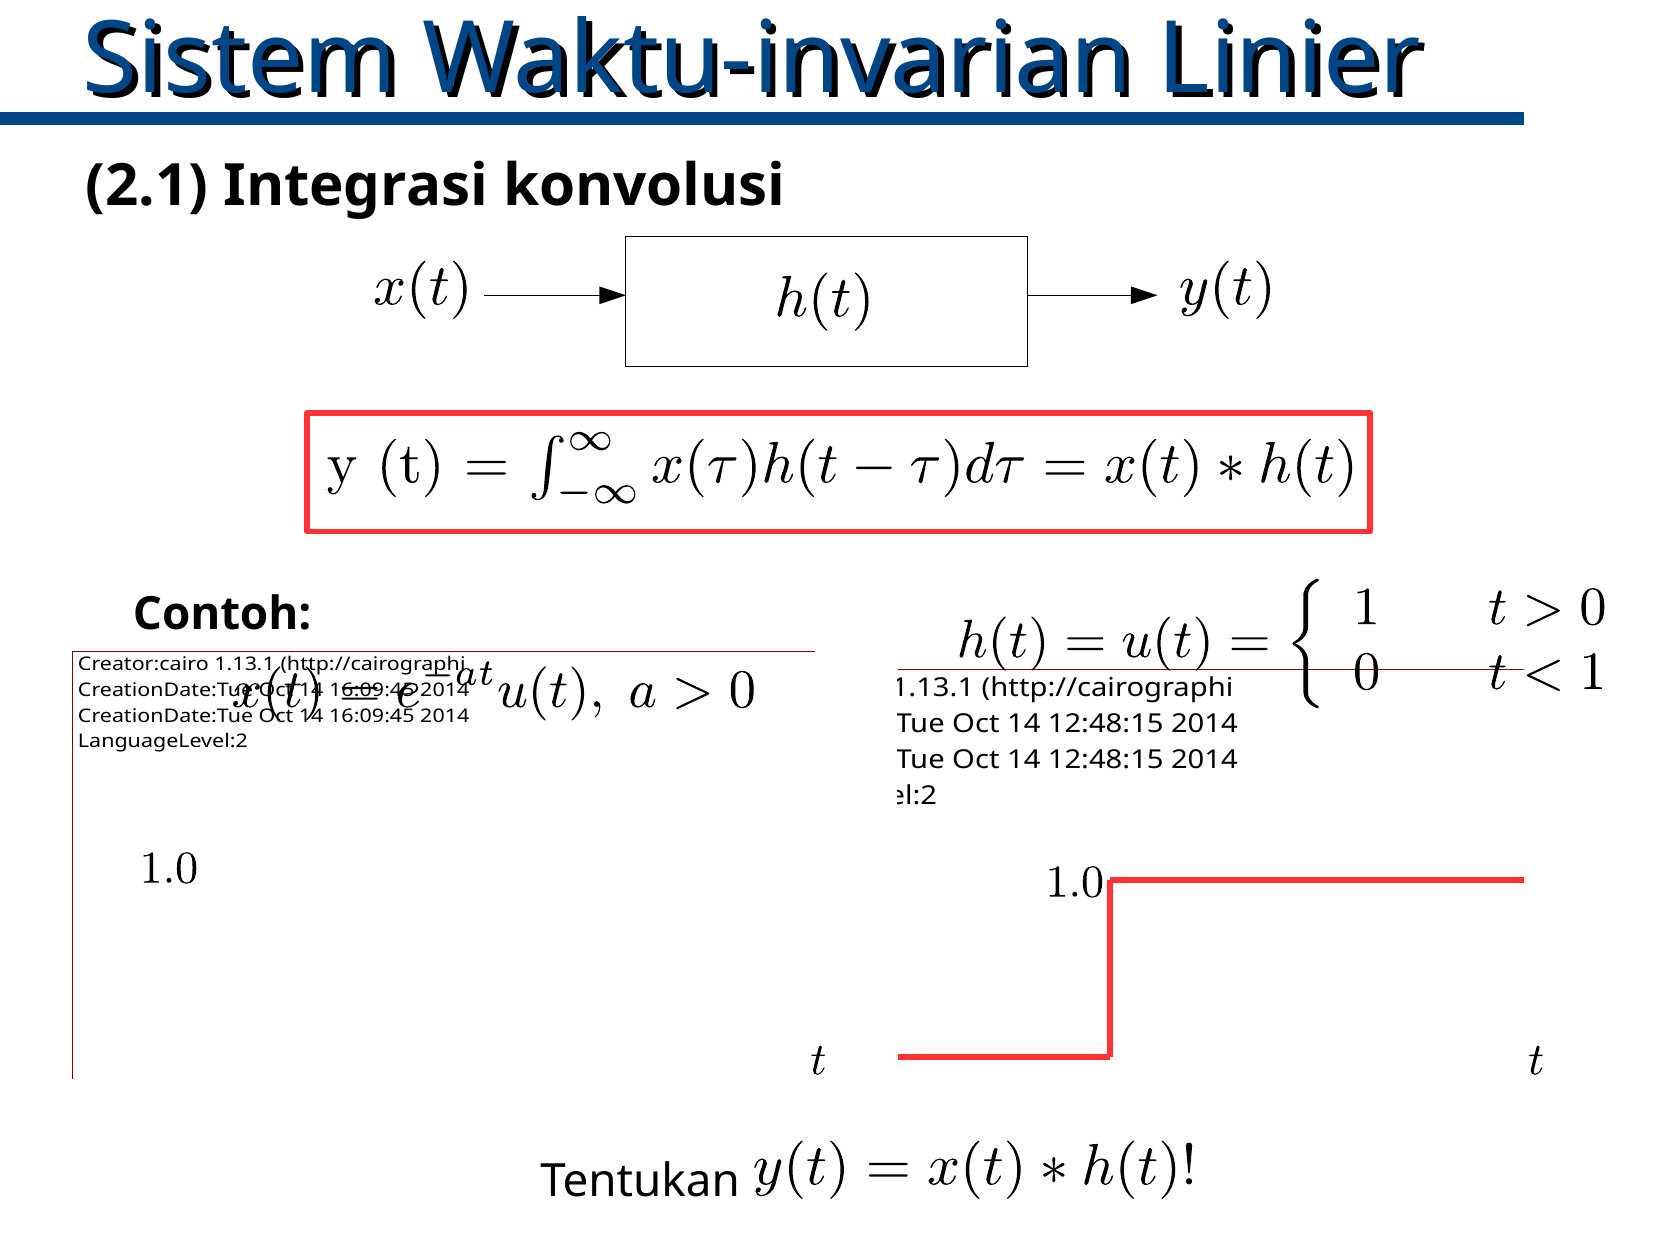

# Sistem Waktu-invarian Linier
 Integrasi konvolusi
Contoh:
Tentukan